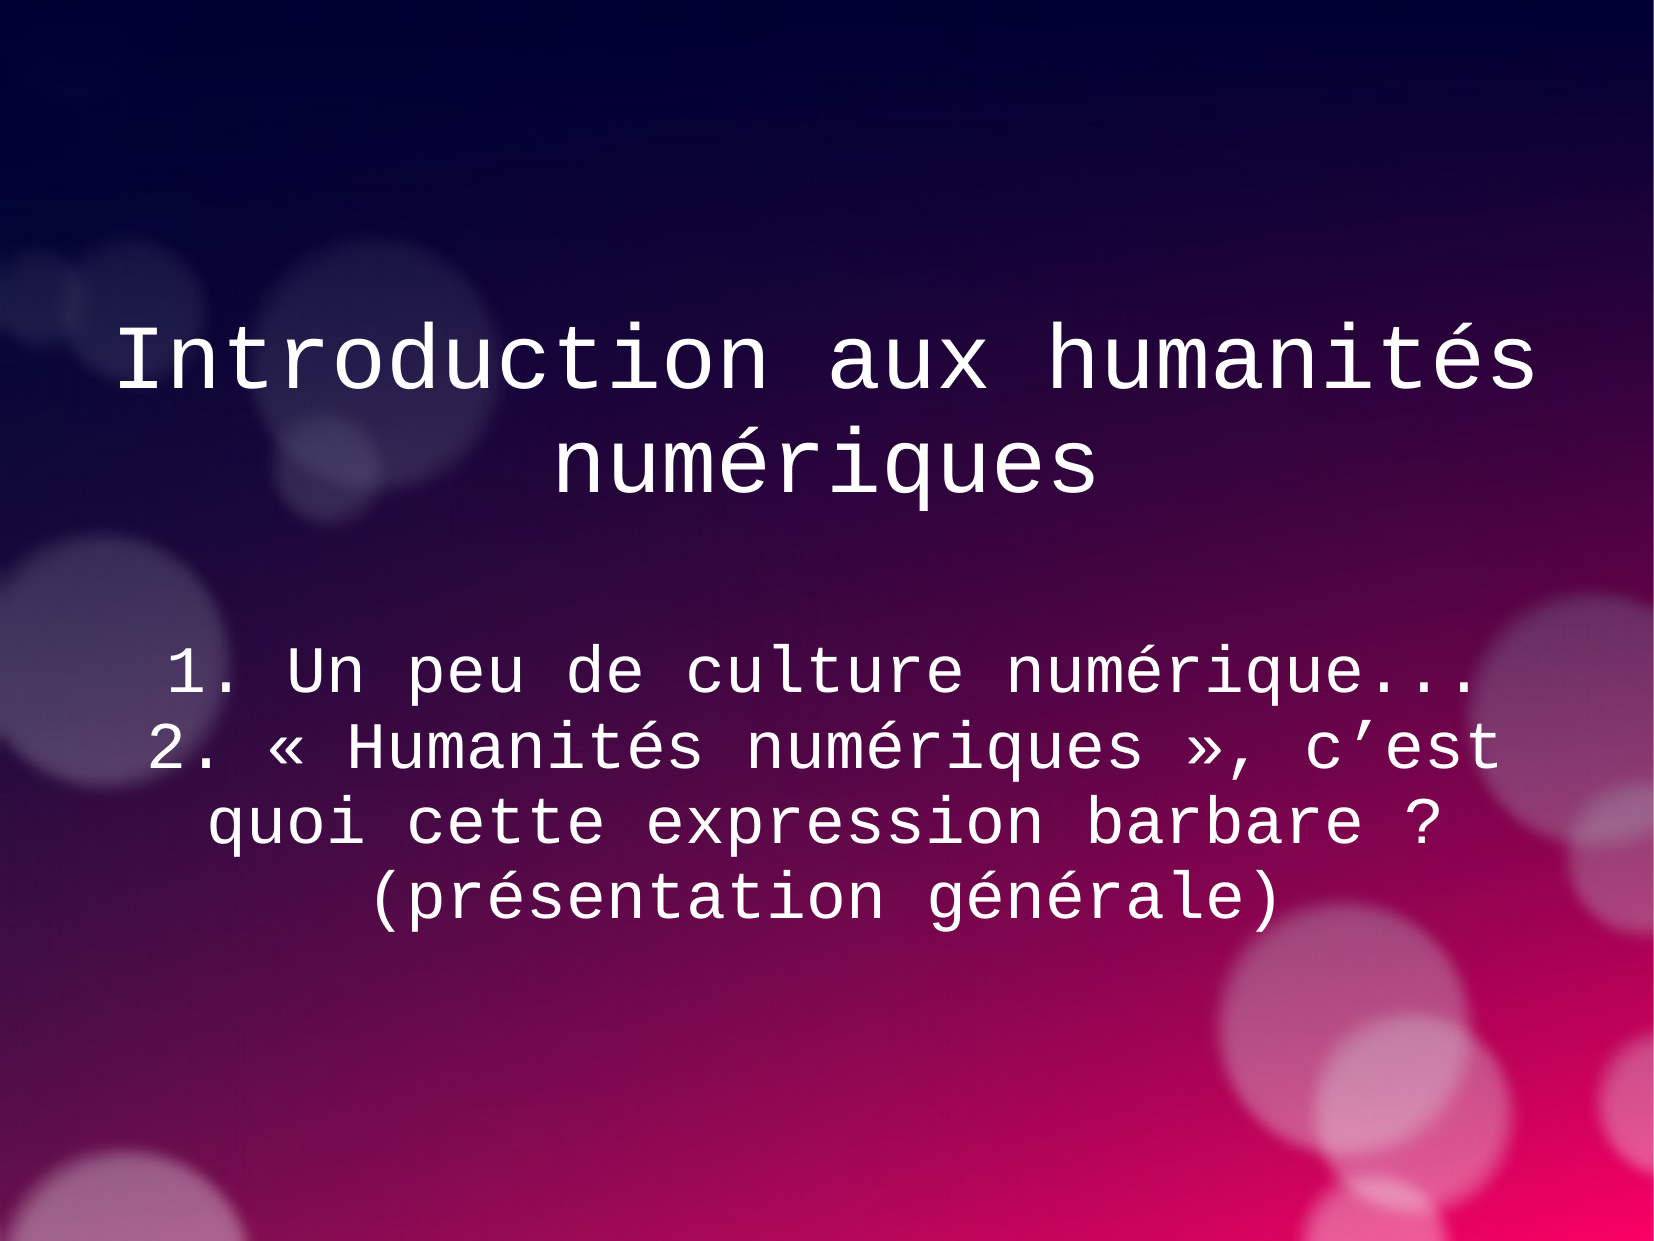

# Introduction aux humanités numériques
1. Un peu de culture numérique...
2. « Humanités numériques », c’est quoi cette expression barbare ? (présentation générale)